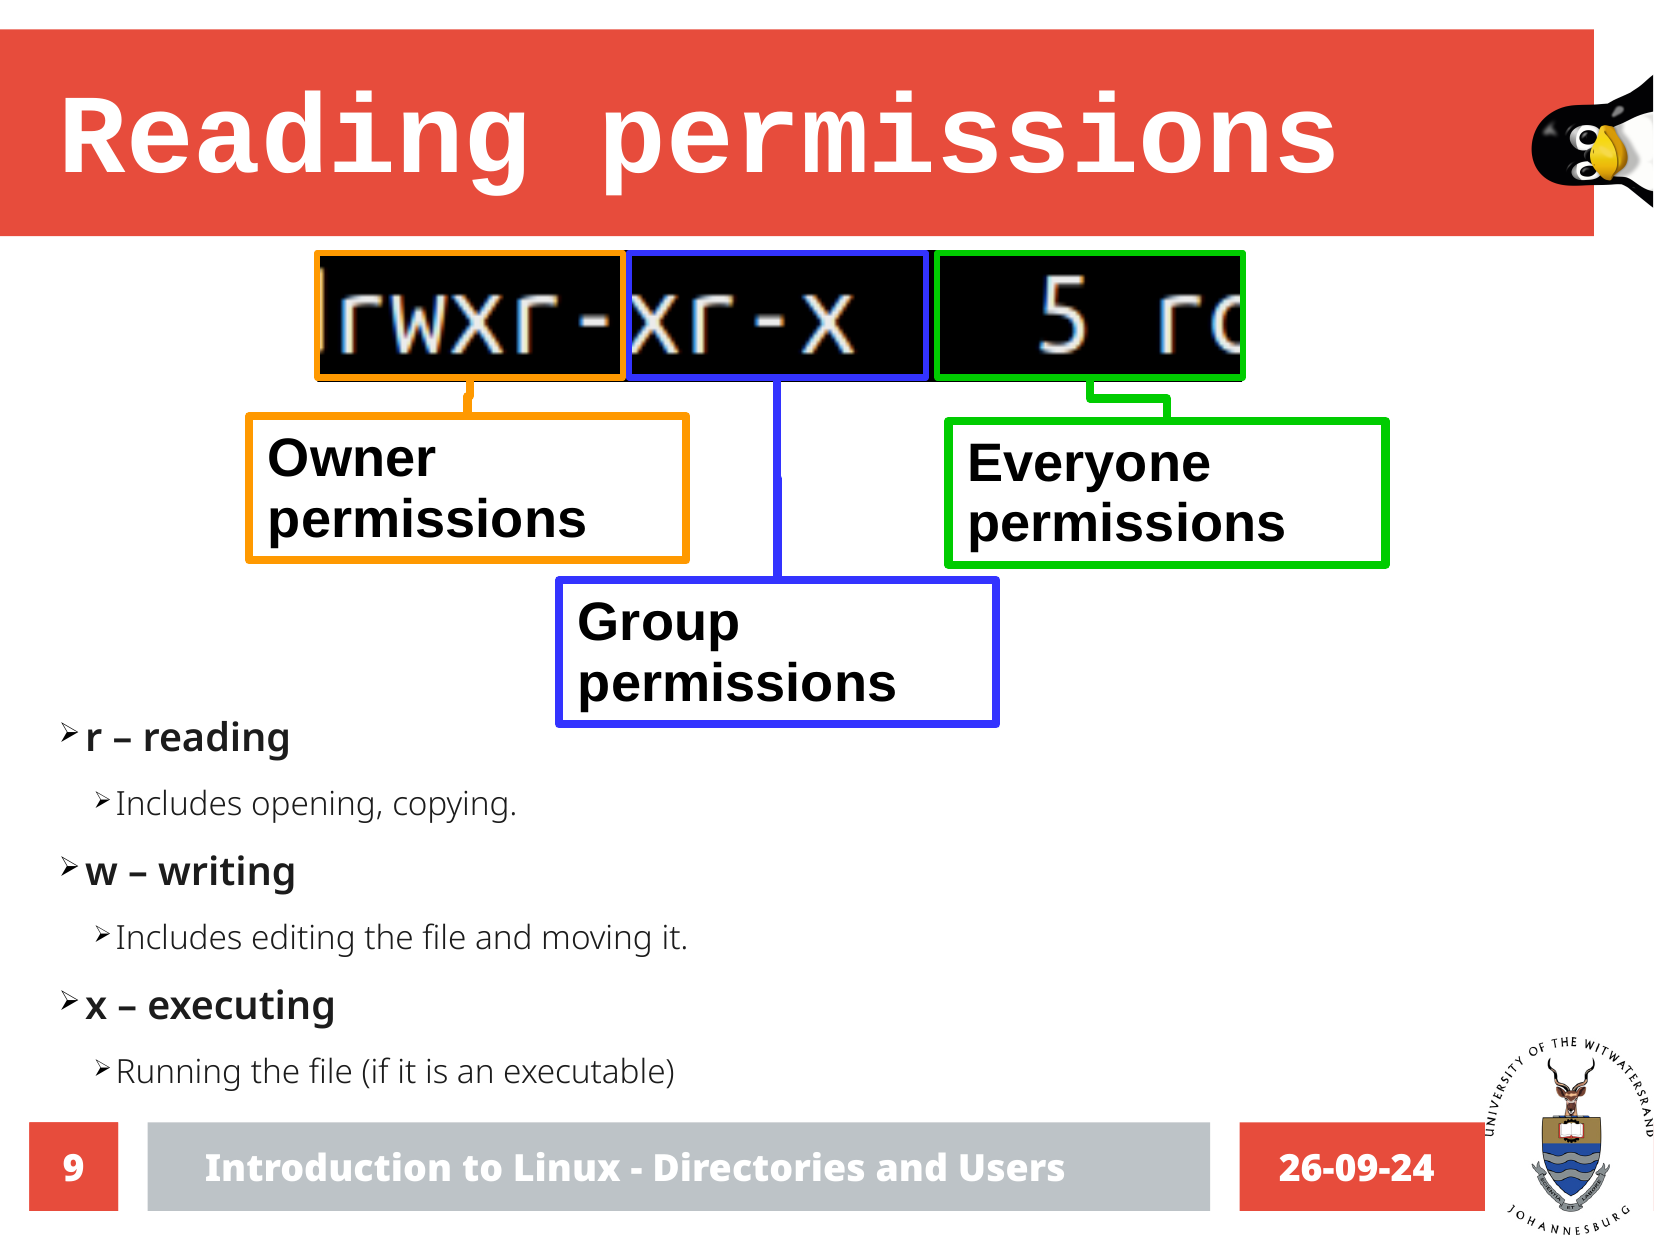

# Reading permissions
Owner
permissions
Everyone
permissions
Group
permissions
 r – reading
 Includes opening, copying.
 w – writing
 Includes editing the file and moving it.
 x – executing
 Running the file (if it is an executable)
9
 Introduction to Linux - Directories and Users